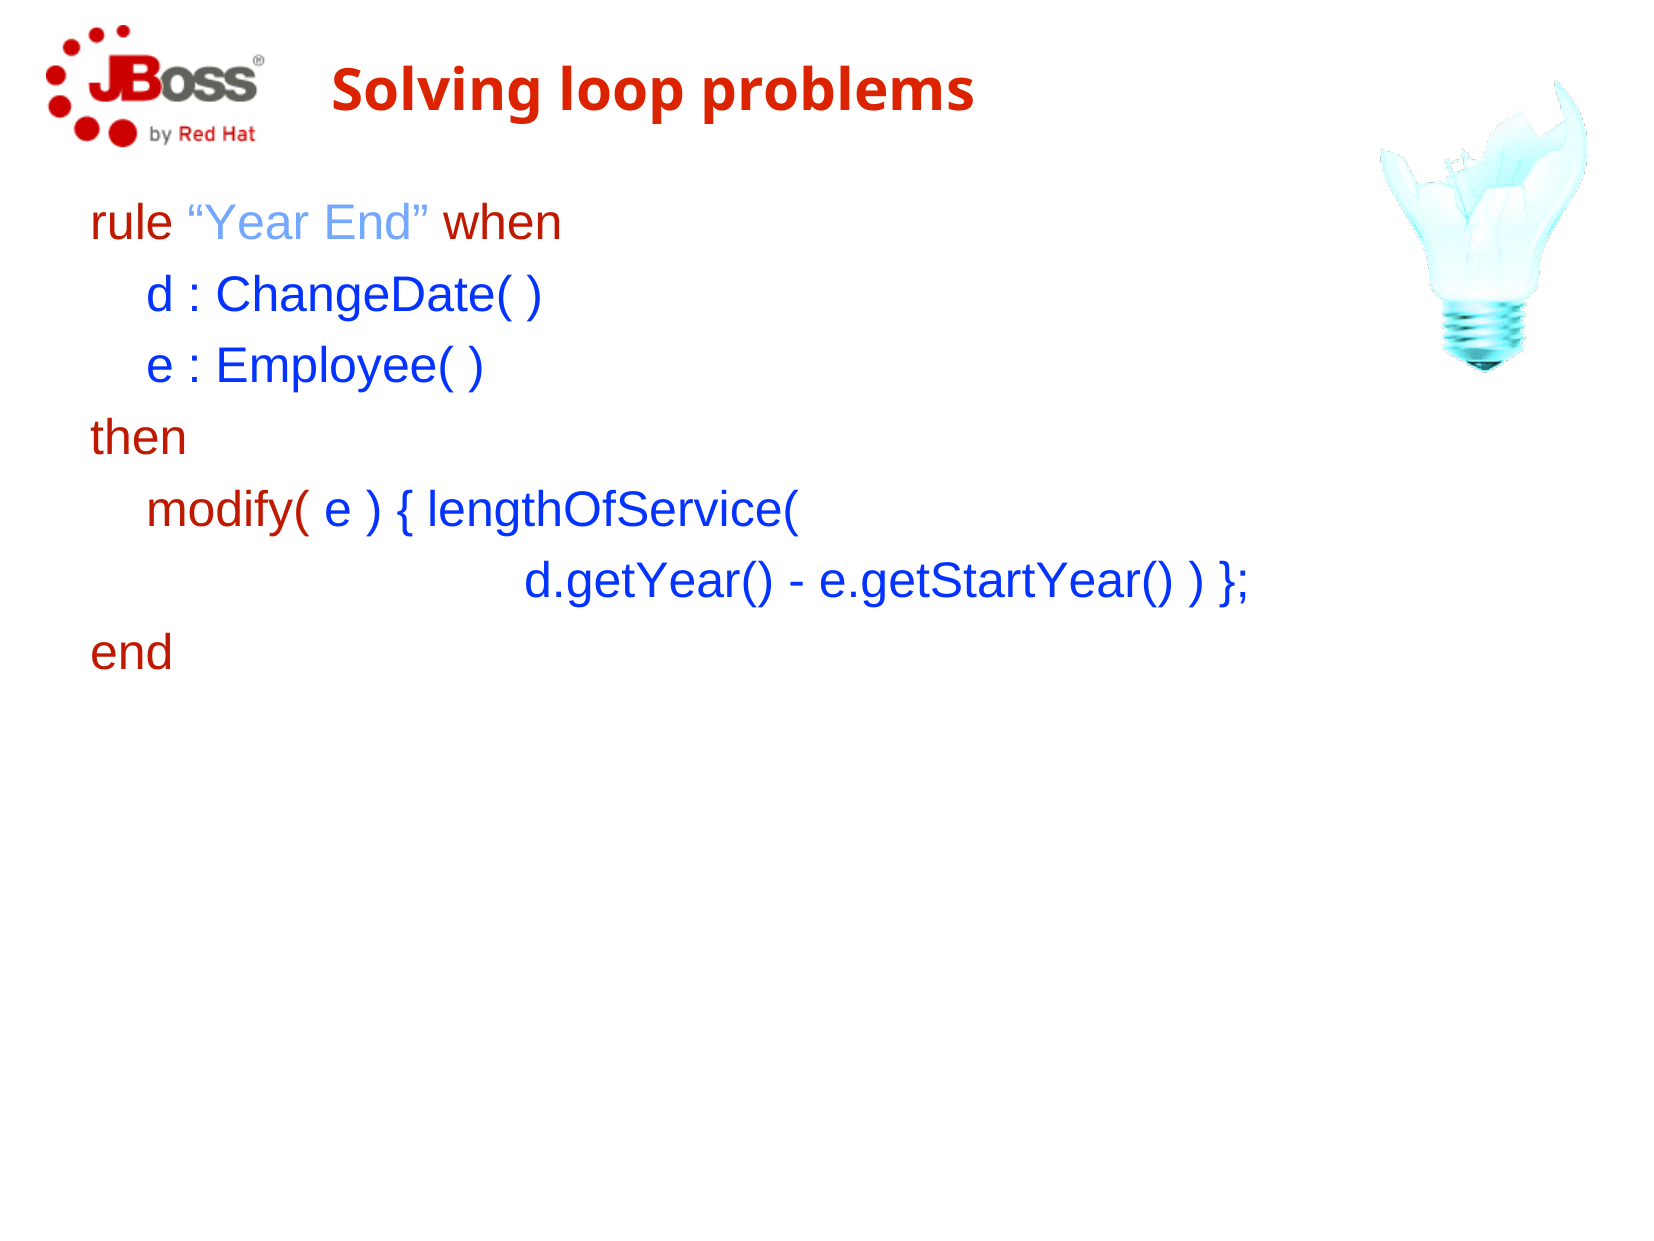

# Solving loop problems
rule “Year End” when
 d : ChangeDate( )
 e : Employee( )
then
 modify( e ) { lengthOfService(
 d.getYear() - e.getStartYear() ) };
end